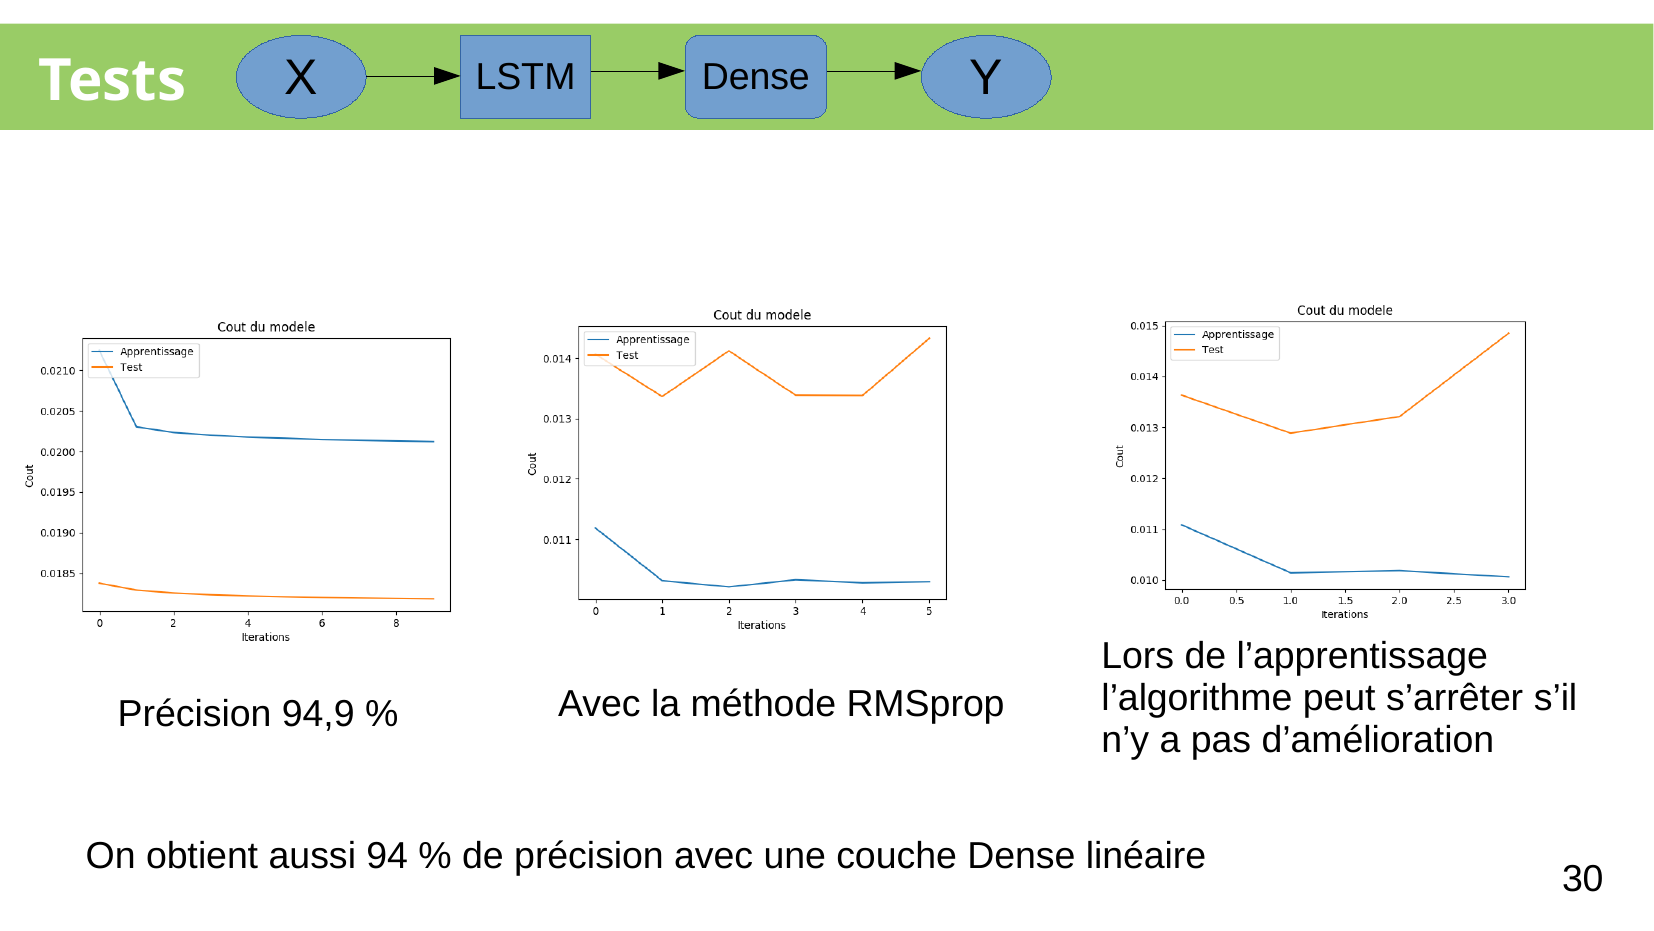

# Tests
X
LSTM
Dense
Y
Lors de l’apprentissage l’algorithme peut s’arrêter s’il n’y a pas d’amélioration
Avec la méthode RMSprop
Précision 94,9 %
On obtient aussi 94 % de précision avec une couche Dense linéaire